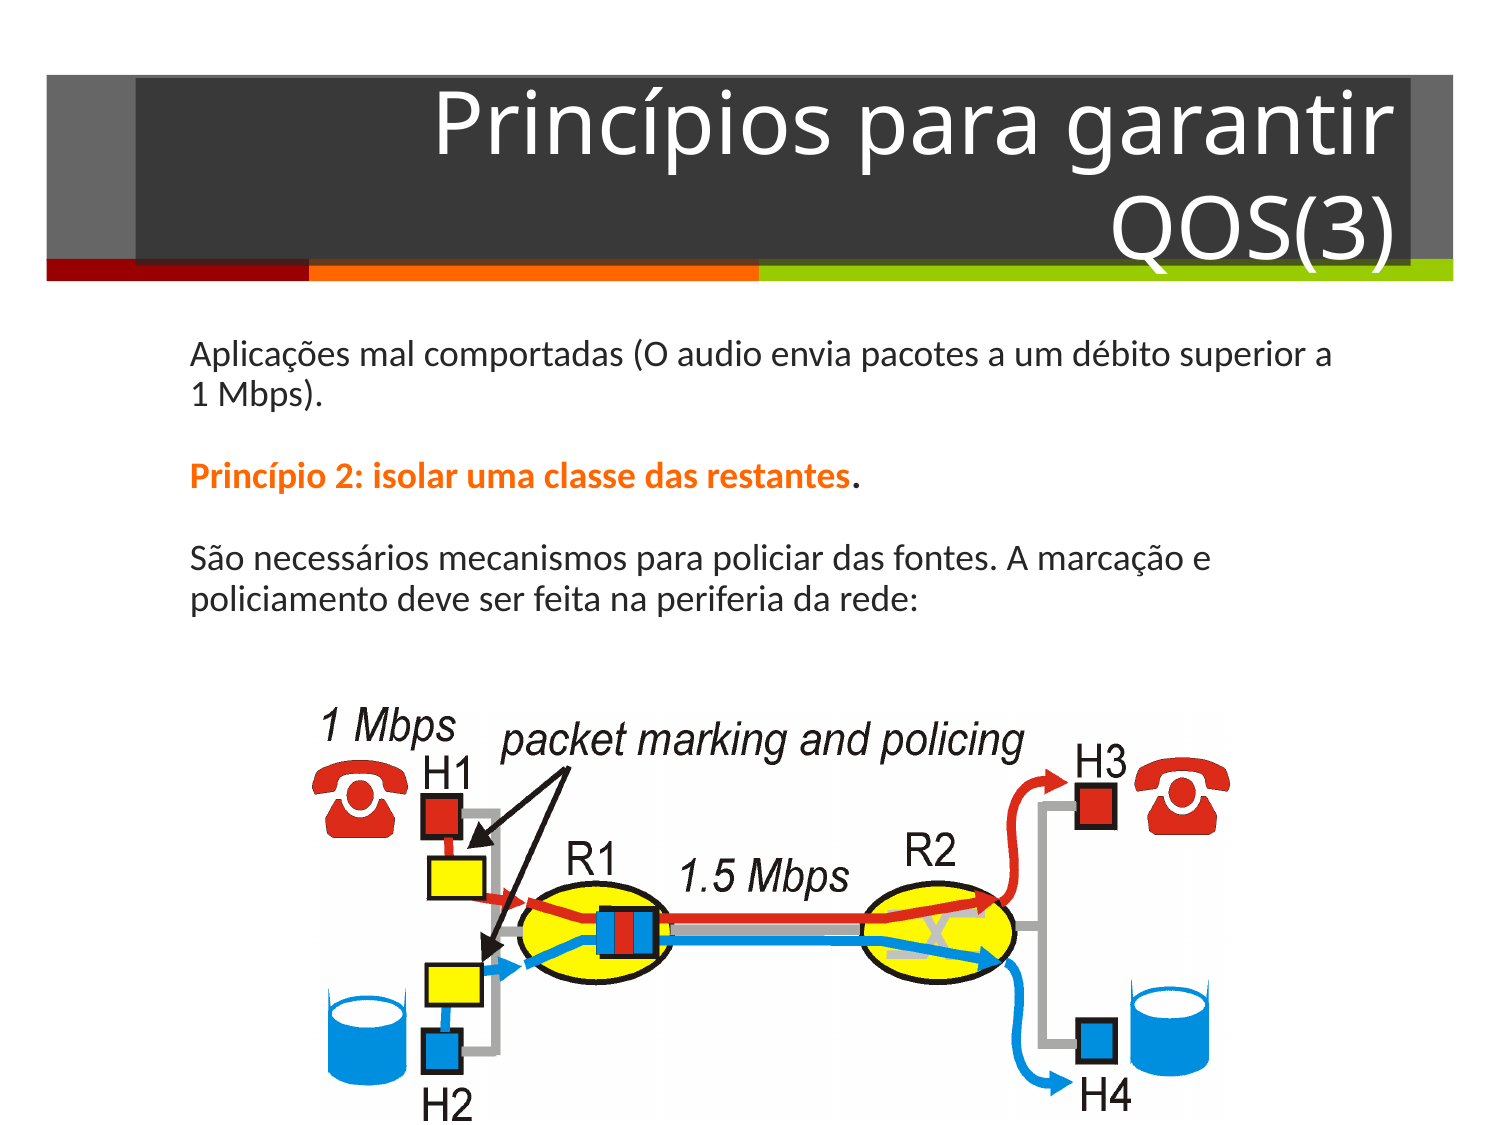

# Princípios para garantir QOS(3)
Aplicações mal comportadas (O audio envia pacotes a um débito superior a 1 Mbps).
Princípio 2: isolar uma classe das restantes.
São necessários mecanismos para policiar das fontes. A marcação e policiamento deve ser feita na periferia da rede: